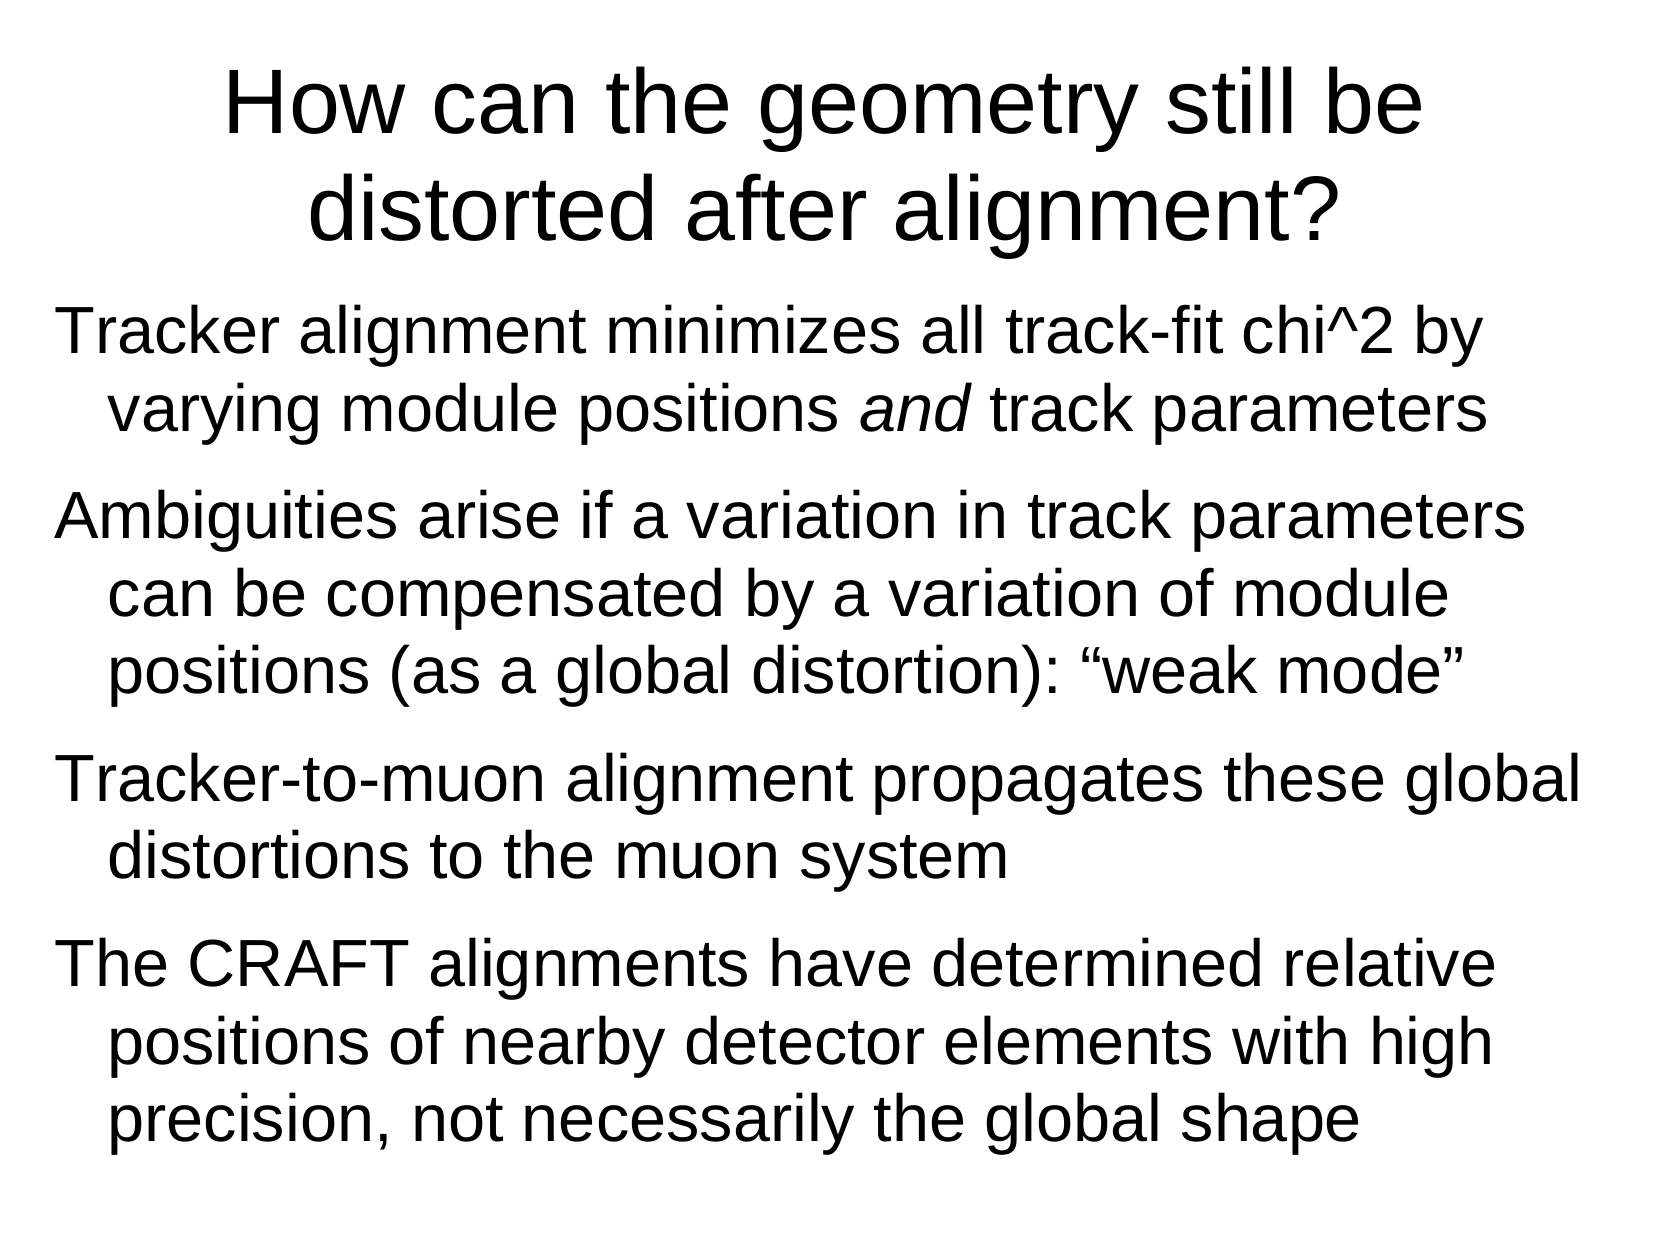

# How can the geometry still be distorted after alignment?
Tracker alignment minimizes all track-fit chi^2 by varying module positions and track parameters
Ambiguities arise if a variation in track parameters can be compensated by a variation of module positions (as a global distortion): “weak mode”
Tracker-to-muon alignment propagates these global distortions to the muon system
The CRAFT alignments have determined relative positions of nearby detector elements with high precision, not necessarily the global shape